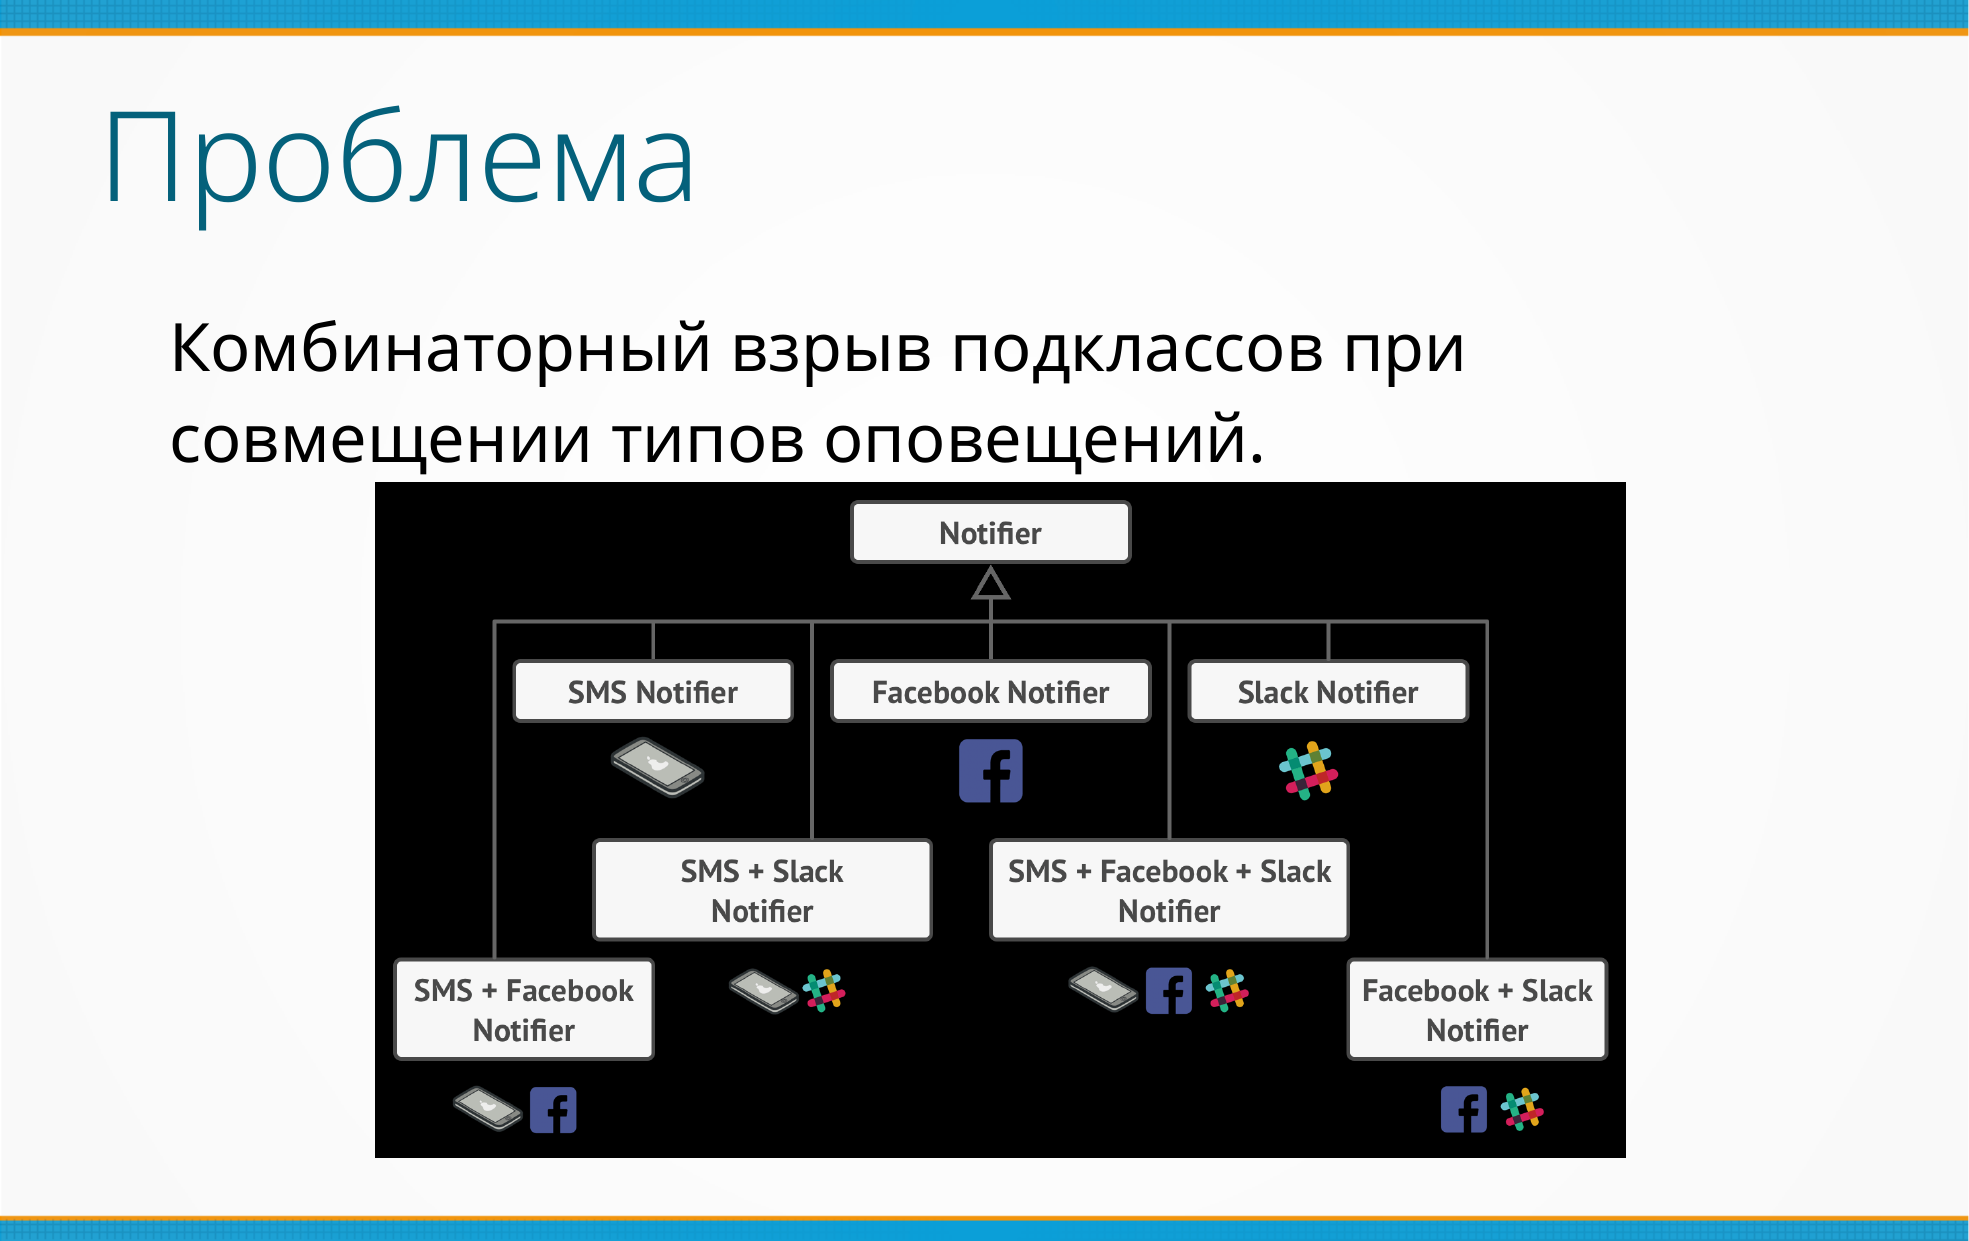

# Проблема
Комбинаторный взрыв подклассов при совмещении типов оповещений.